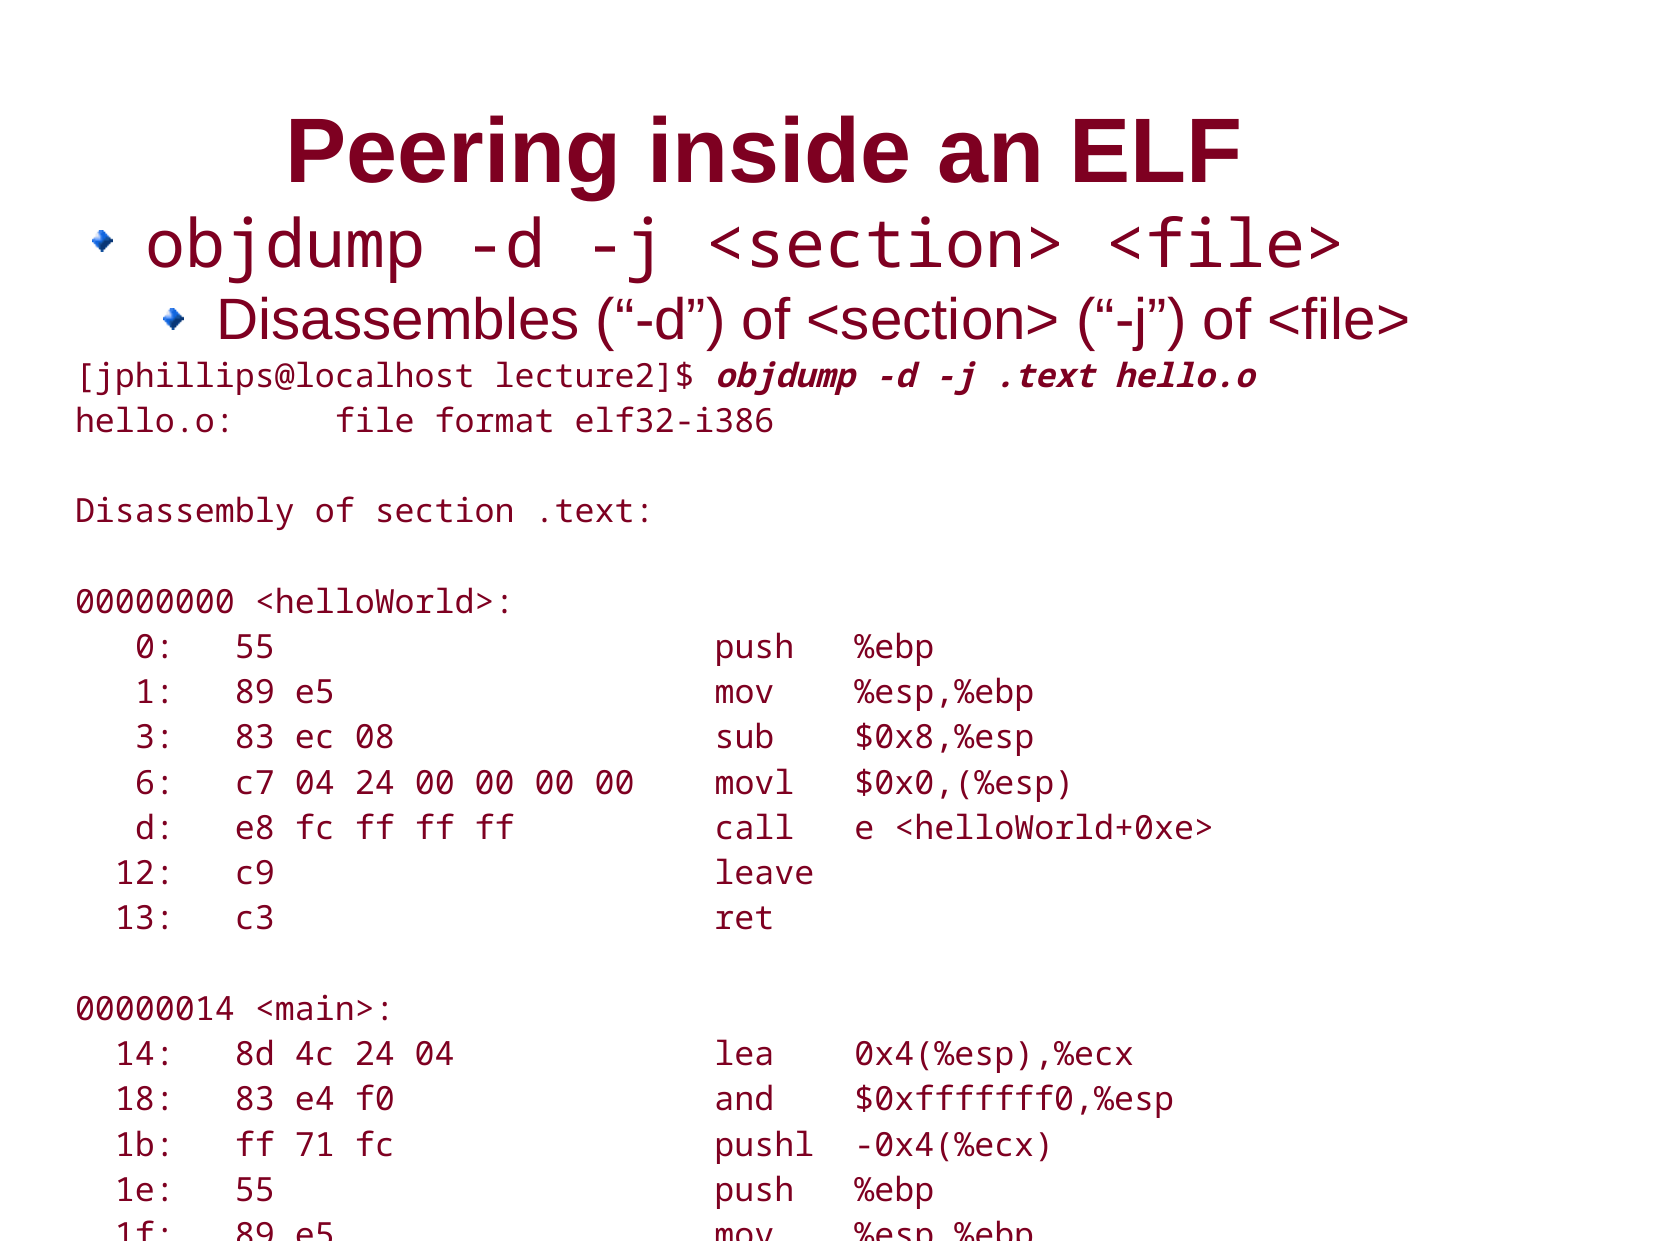

# Peering inside an ELF
objdump -d -j <section> <file>
Disassembles (“-d”) of <section> (“-j”) of <file>
[jphillips@localhost lecture2]$ objdump -d -j .text hello.o
hello.o: file format elf32-i386
Disassembly of section .text:
00000000 <helloWorld>:
 0: 55 push %ebp
 1: 89 e5 mov %esp,%ebp
 3: 83 ec 08 sub $0x8,%esp
 6: c7 04 24 00 00 00 00 movl $0x0,(%esp)
 d: e8 fc ff ff ff call e <helloWorld+0xe>
 12: c9 leave
 13: c3 ret
00000014 <main>:
 14: 8d 4c 24 04 lea 0x4(%esp),%ecx
 18: 83 e4 f0 and $0xfffffff0,%esp
 1b: ff 71 fc pushl -0x4(%ecx)
 1e: 55 push %ebp
 1f: 89 e5 mov %esp,%ebp
 21: 51 push %ecx
 22: 83 ec 04 sub $0x4,%esp
 . . .